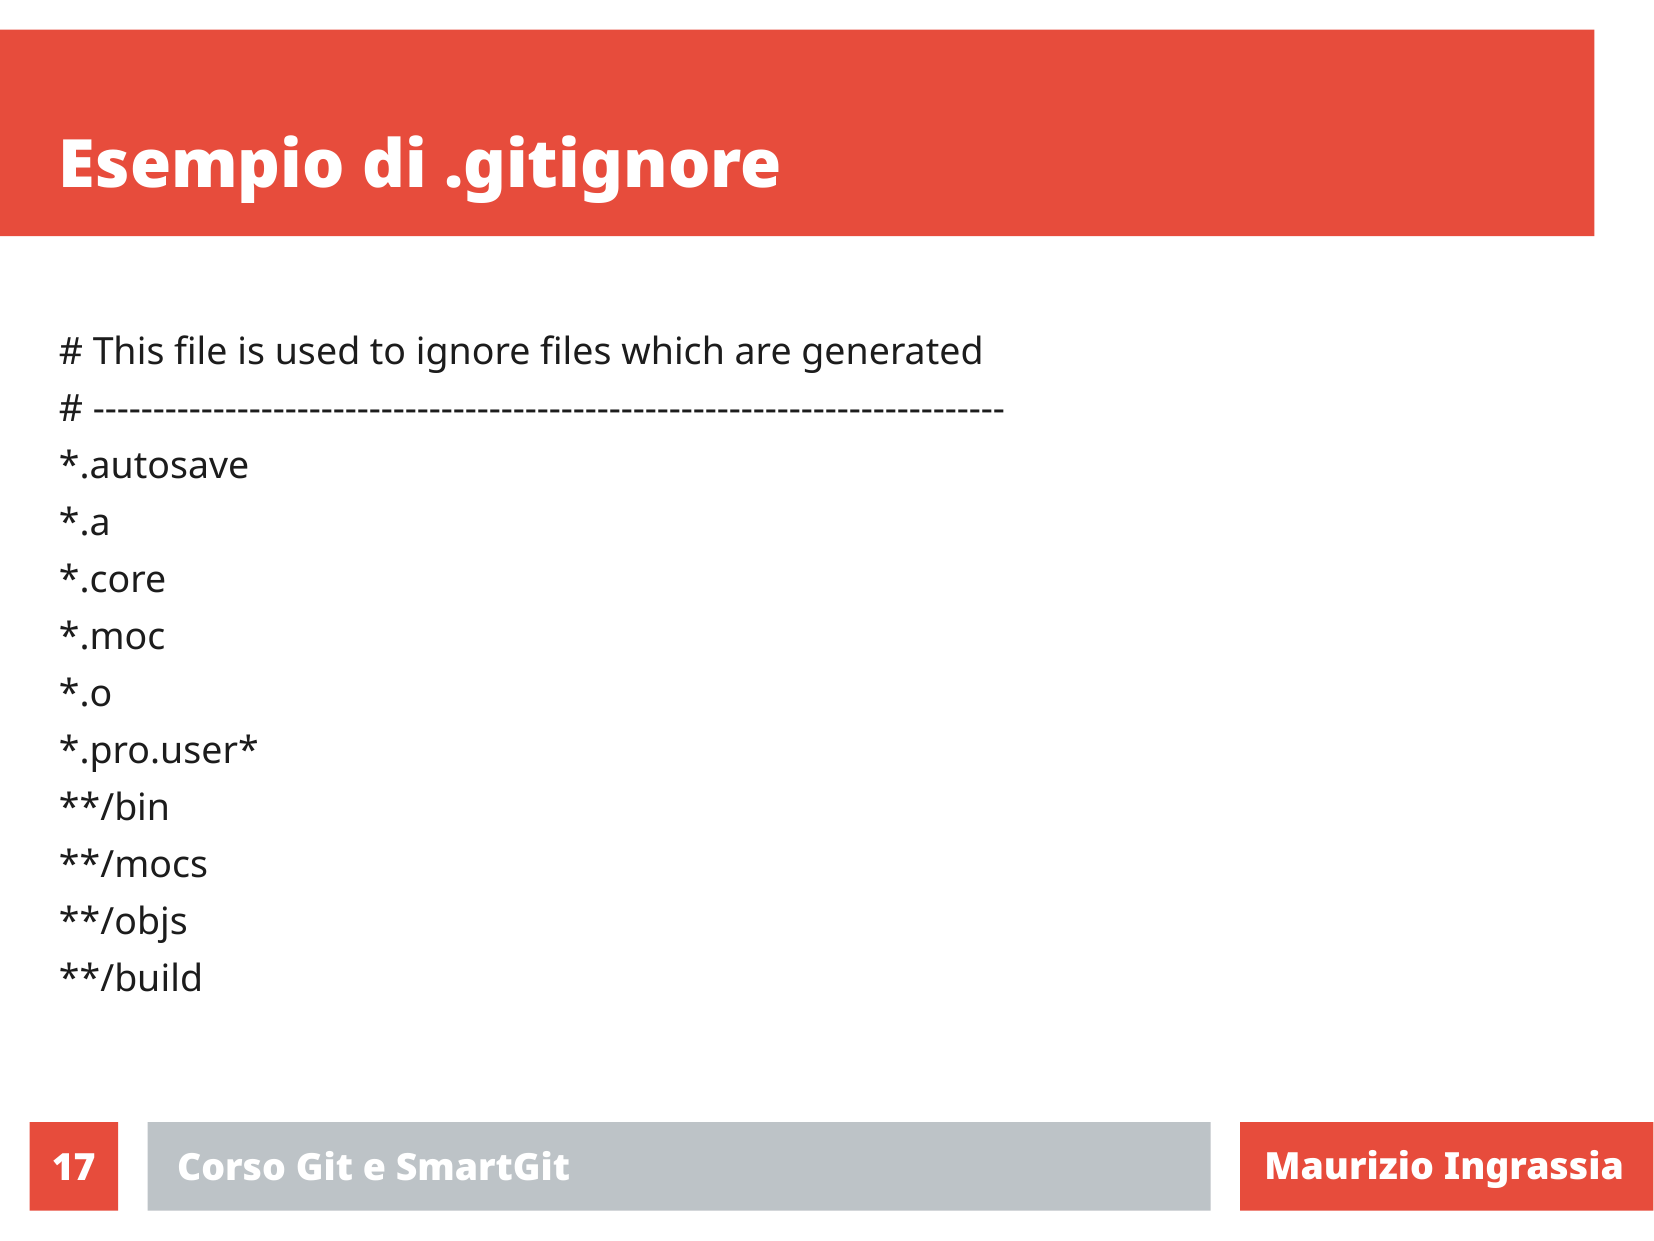

# Esempio di .gitignore
# This file is used to ignore files which are generated
# ----------------------------------------------------------------------------
*.autosave
*.a
*.core
*.moc
*.o
*.pro.user*
**/bin
**/mocs
**/objs
**/build
17
Corso Git e SmartGit
Maurizio Ingrassia